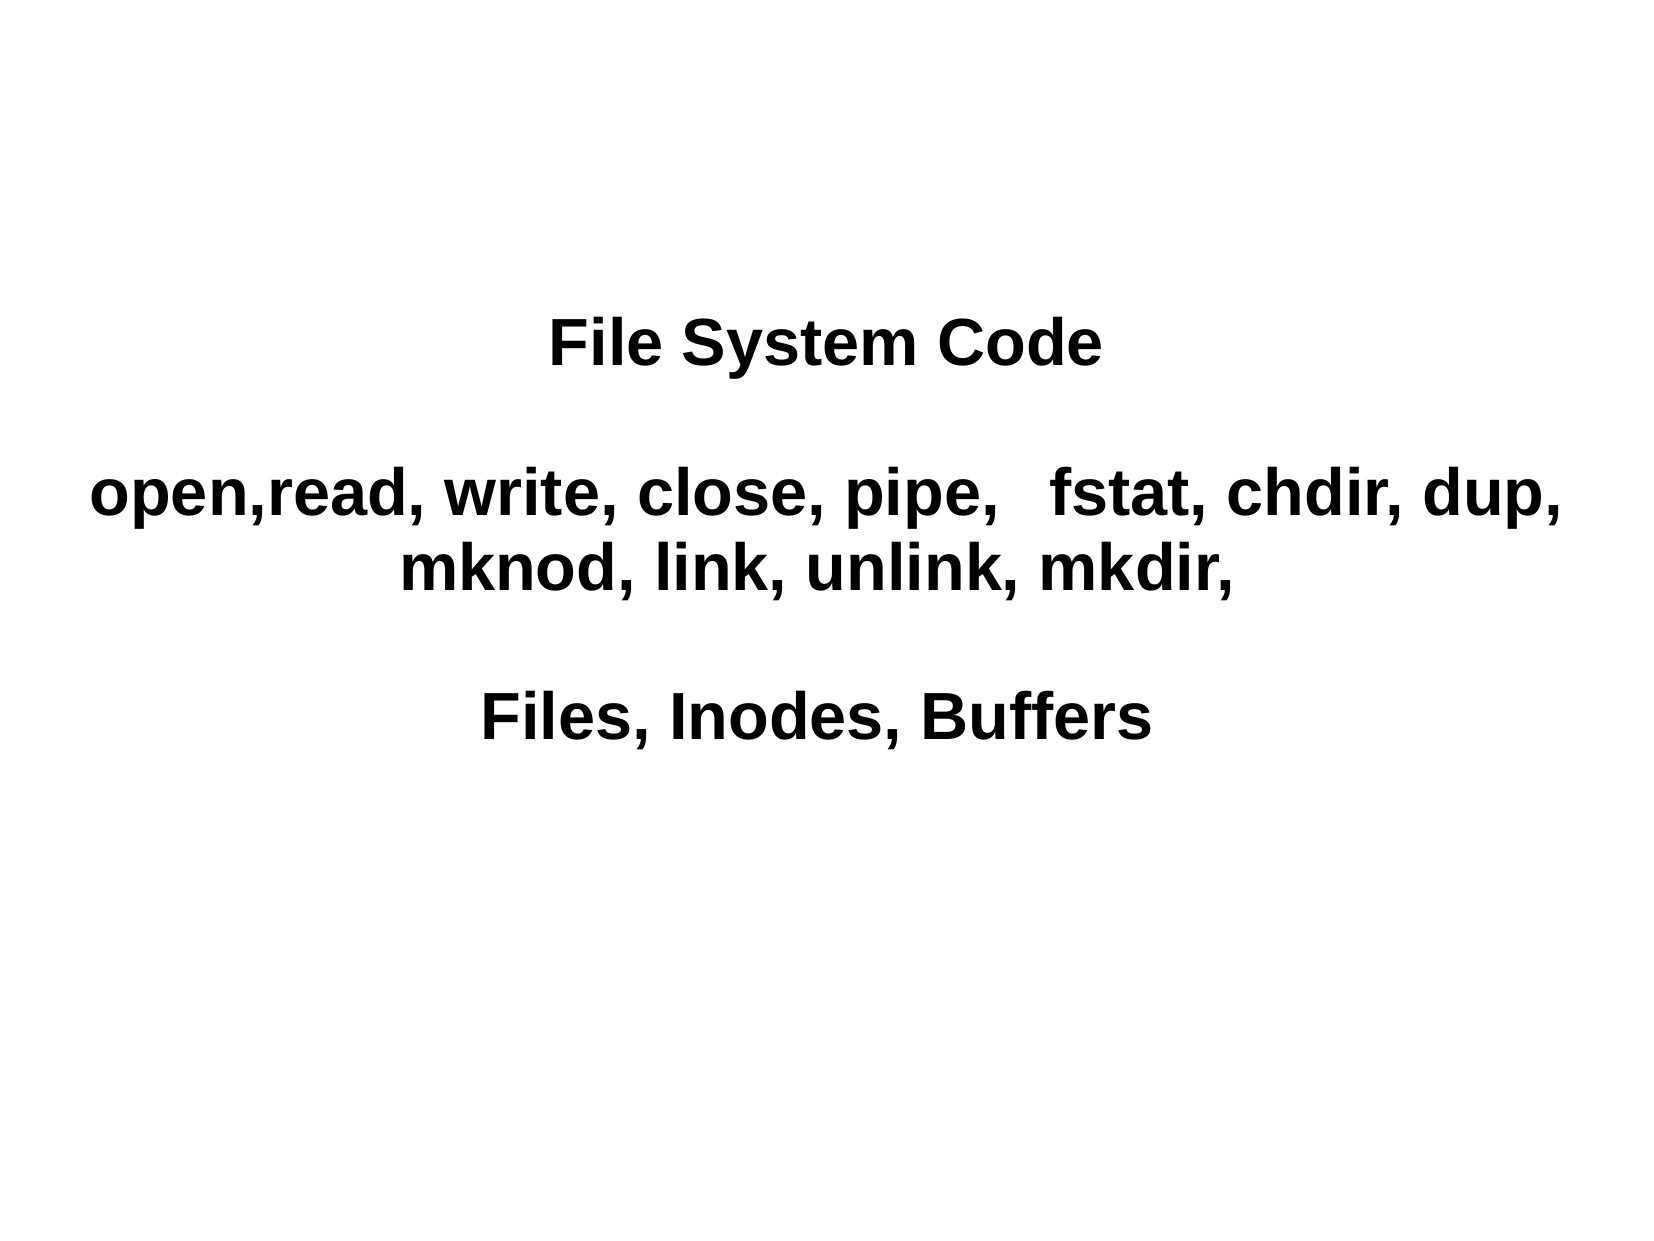

# File System Code
open,read, write, close, pipe, 	fstat, chdir, dup, mknod, link, unlink, mkdir,
Files, Inodes, Buffers